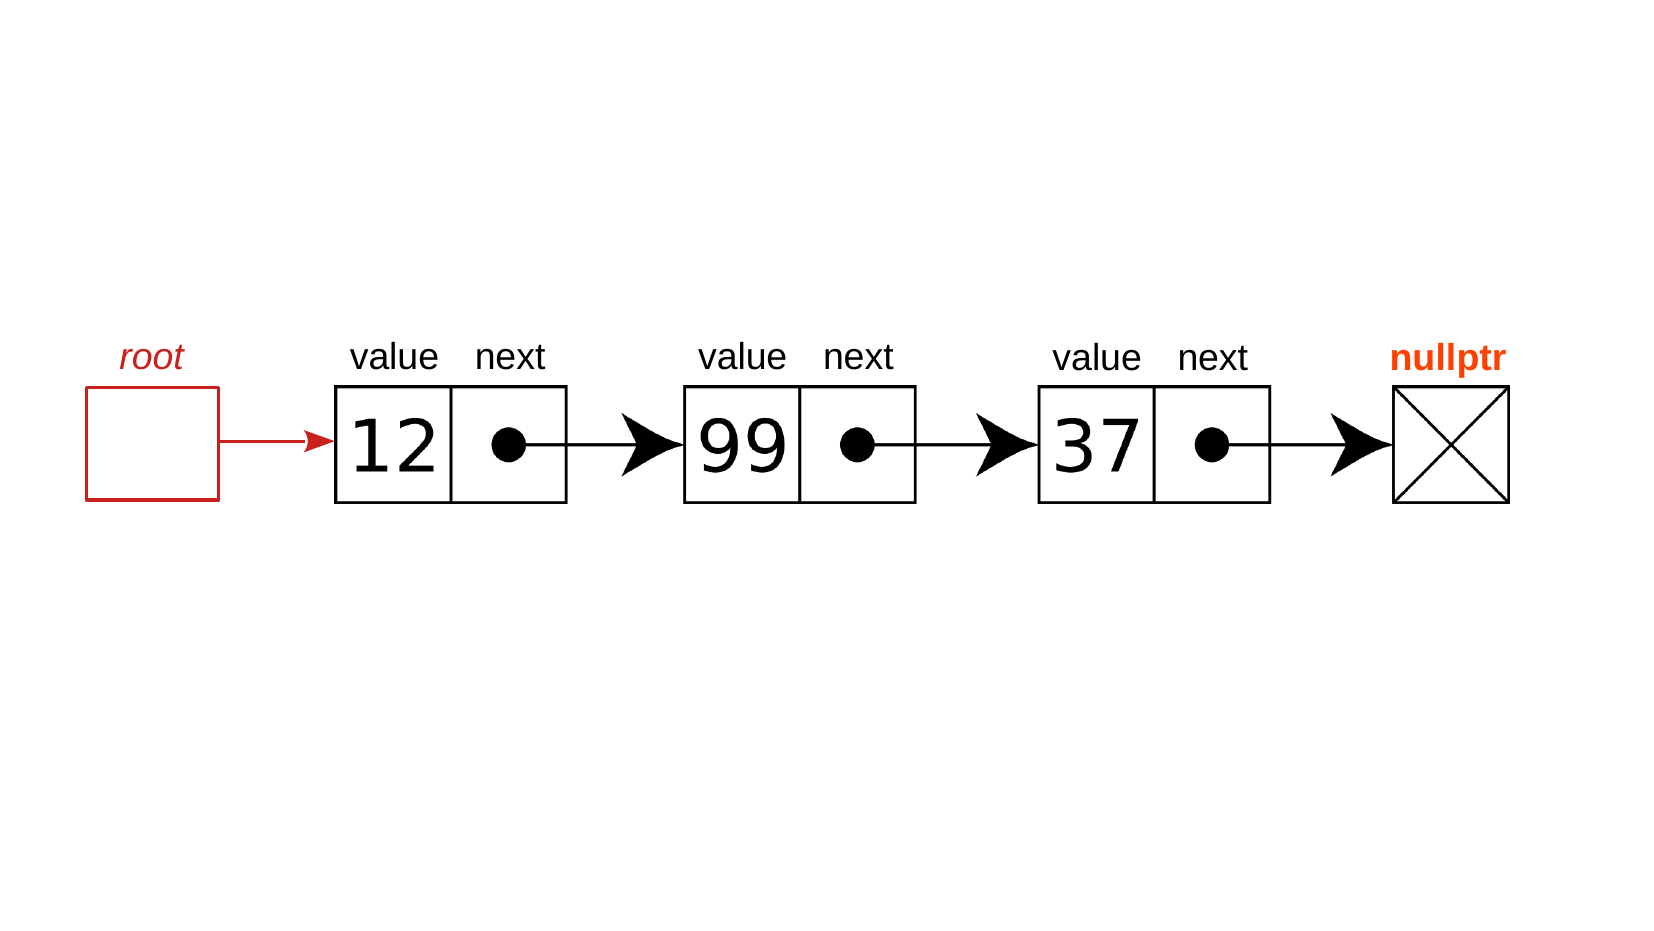

value
next
root
value
next
value
next
nullptr